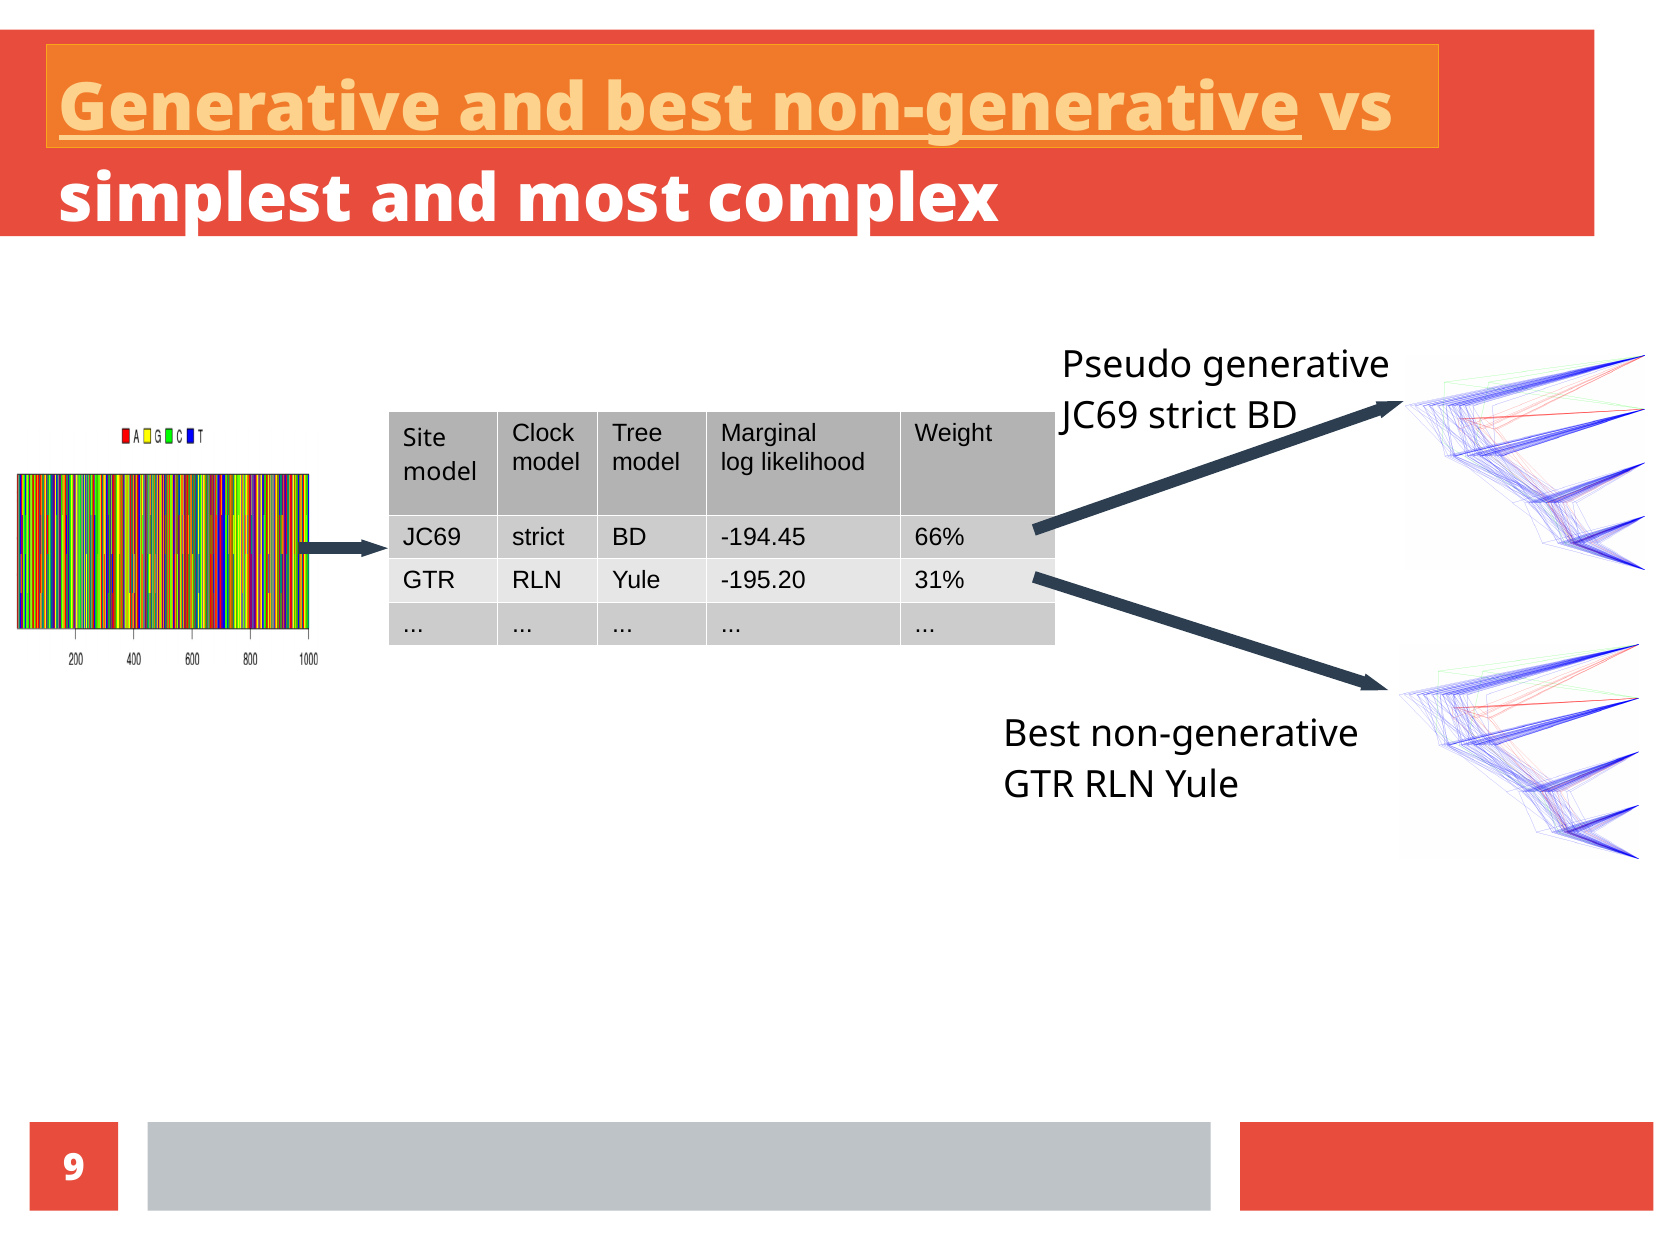

# Generative and best non-generative vs simplest and most complex
Pseudo generative
JC69 strict BD
| Site model | Clock model | Tree model | Marginal log likelihood | Weight |
| --- | --- | --- | --- | --- |
| JC69 | strict | BD | -194.45 | 66% |
| GTR | RLN | Yule | -195.20 | 31% |
| ... | ... | ... | ... | ... |
Best non-generative
GTR RLN Yule
9